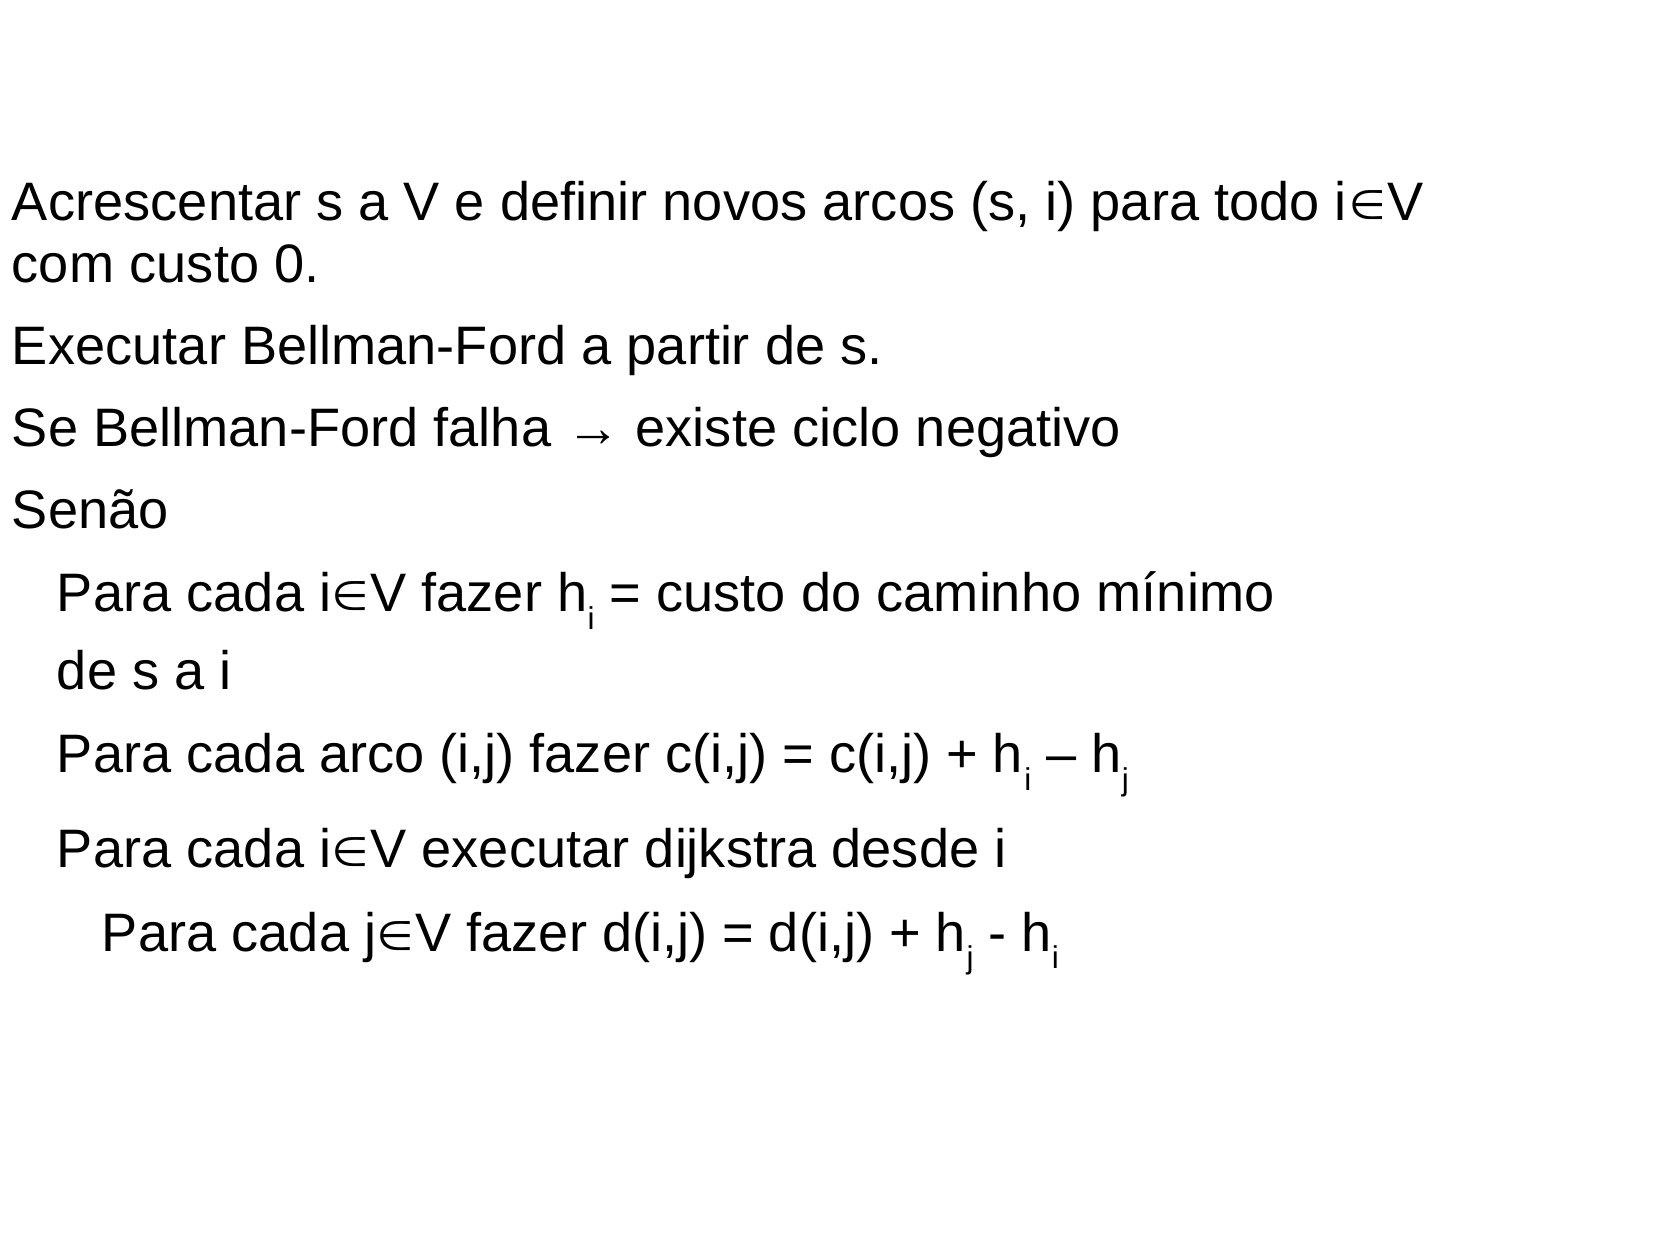

# Acrescentar s a V e definir novos arcos (s, i) para todo iV com custo 0.
Executar Bellman-Ford a partir de s.
Se Bellman-Ford falha → existe ciclo negativo
Senão
 Para cada iV fazer hi = custo do caminho mínimo de s a i
 Para cada arco (i,j) fazer c(i,j) = c(i,j) + hi – hj
 Para cada iV executar dijkstra desde i
 Para cada jV fazer d(i,j) = d(i,j) + hj - hi